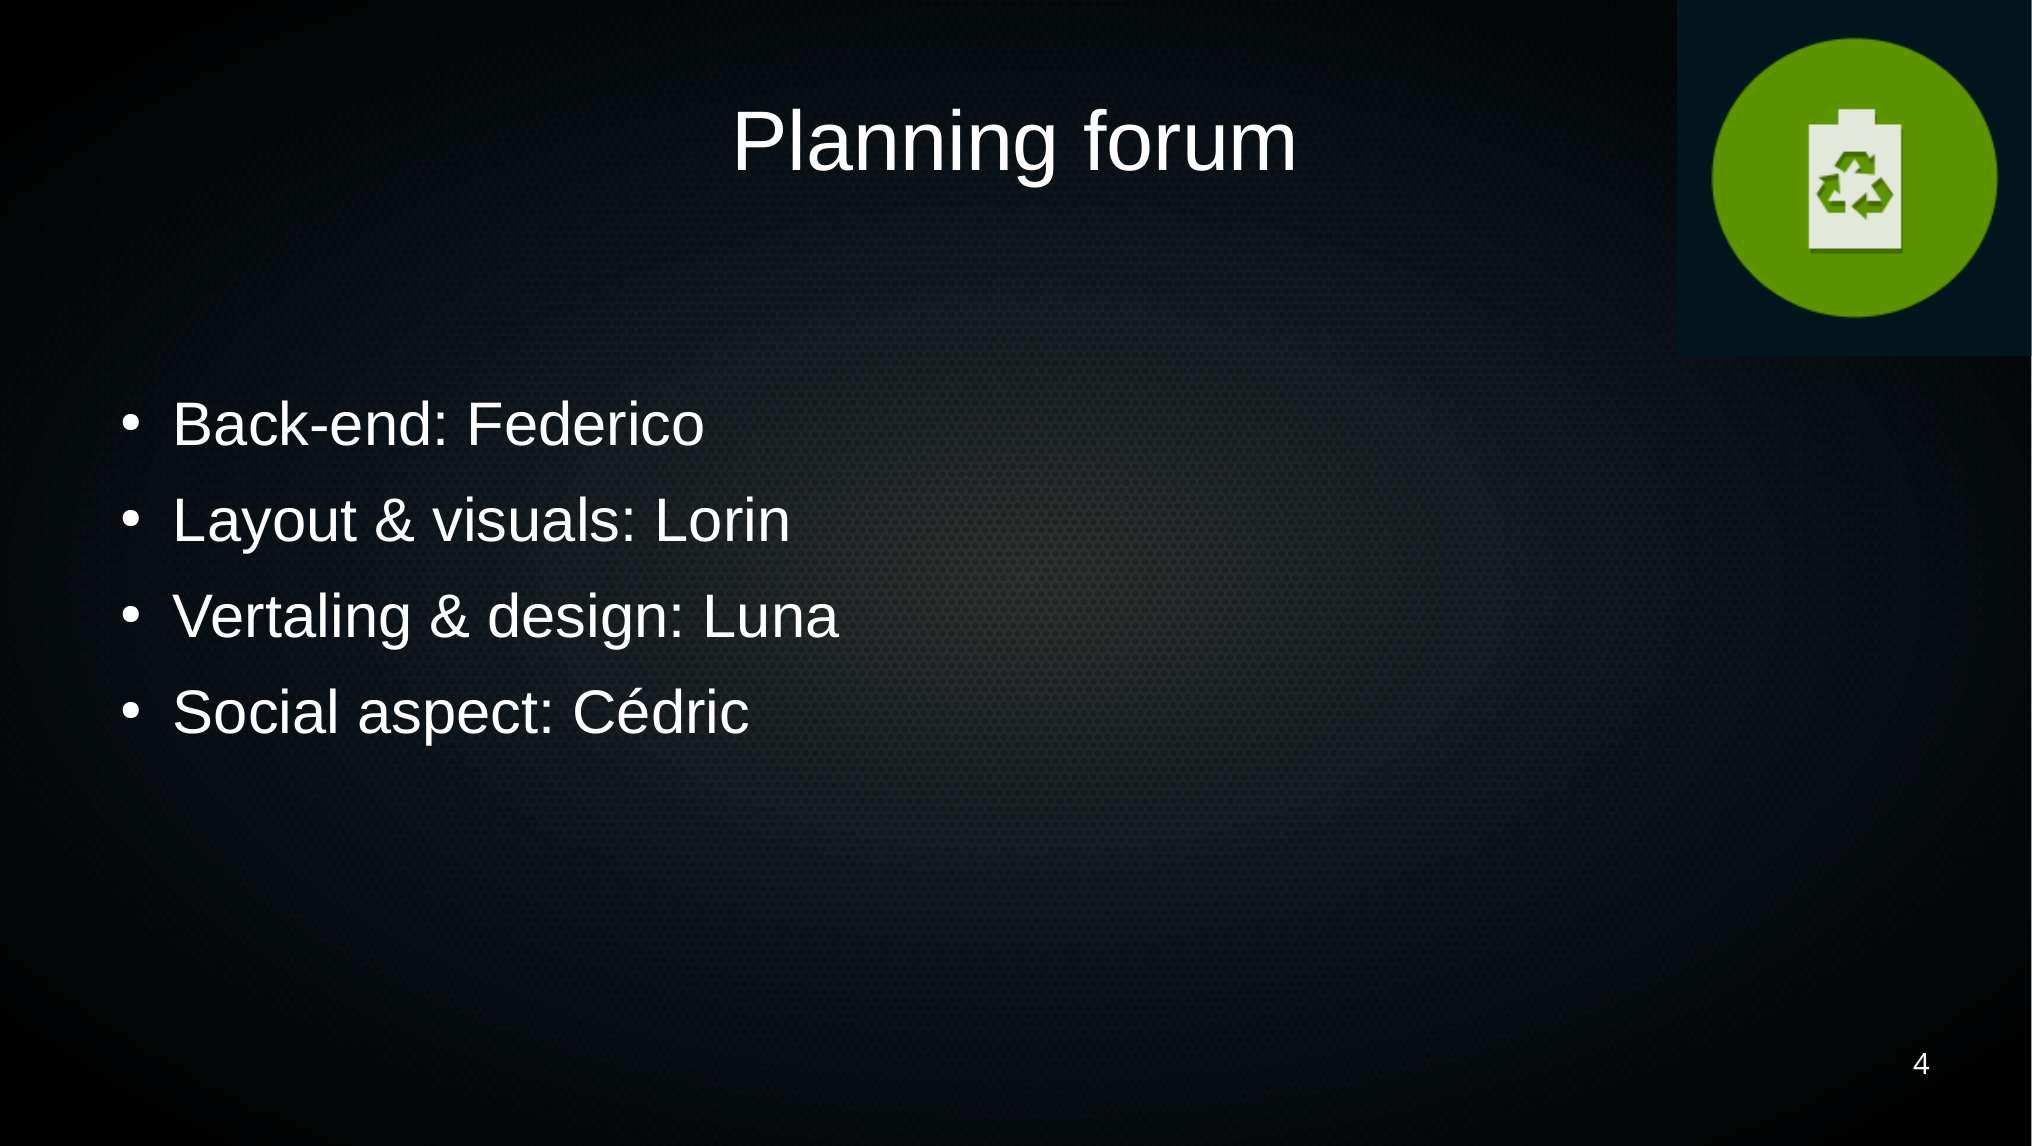

# Planning forum
Back-end: Federico
Layout & visuals: Lorin
Vertaling & design: Luna
Social aspect: Cédric
4